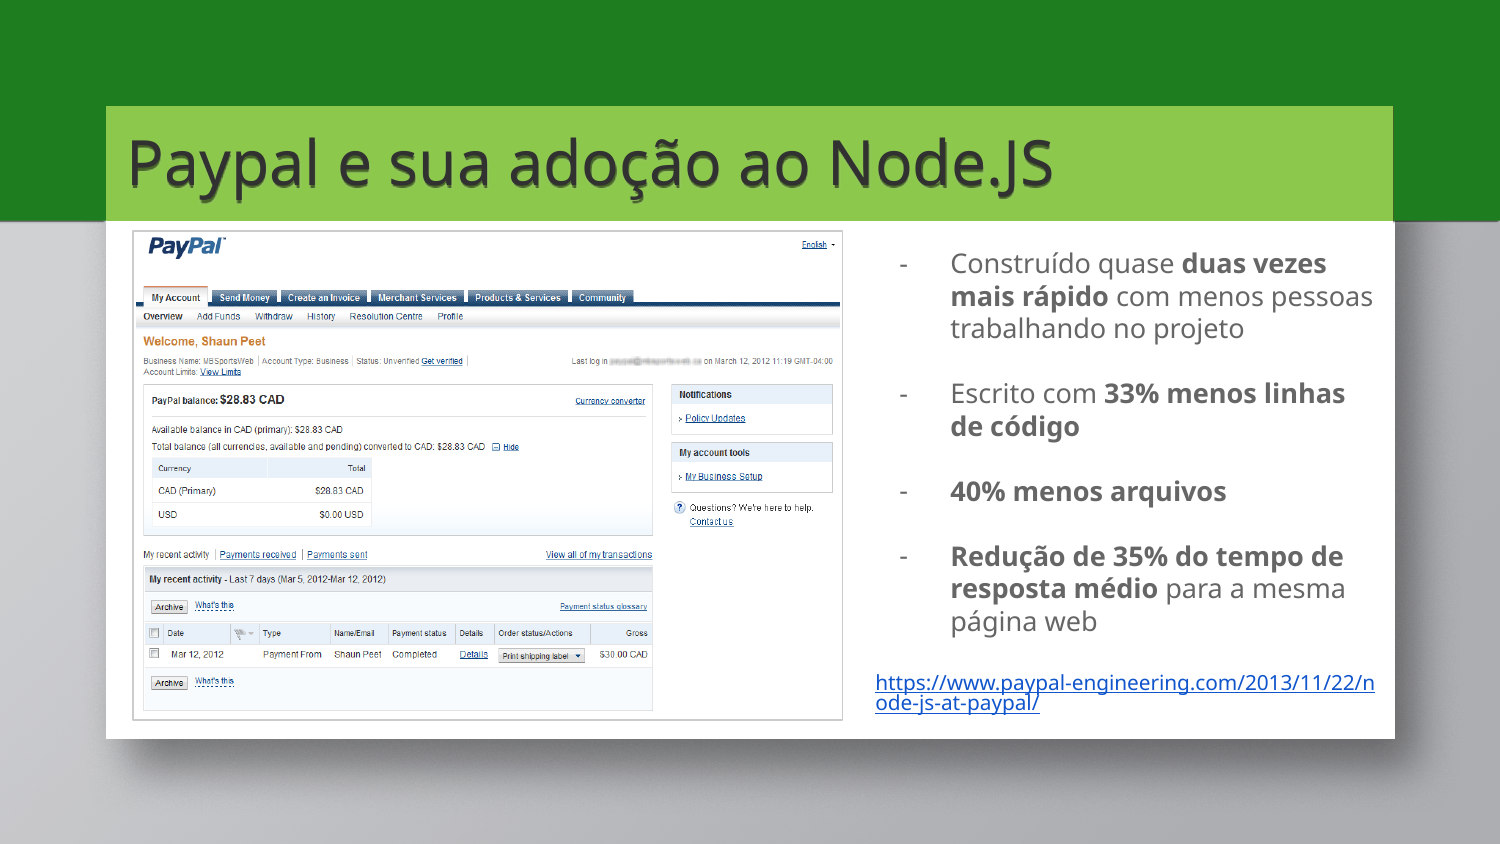

Paypal e sua adoção ao Node.JS
Construído quase duas vezes mais rápido com menos pessoas trabalhando no projeto
Escrito com 33% menos linhas de código
40% menos arquivos
Redução de 35% do tempo de resposta médio para a mesma página web
https://www.paypal-engineering.com/2013/11/22/node-js-at-paypal/